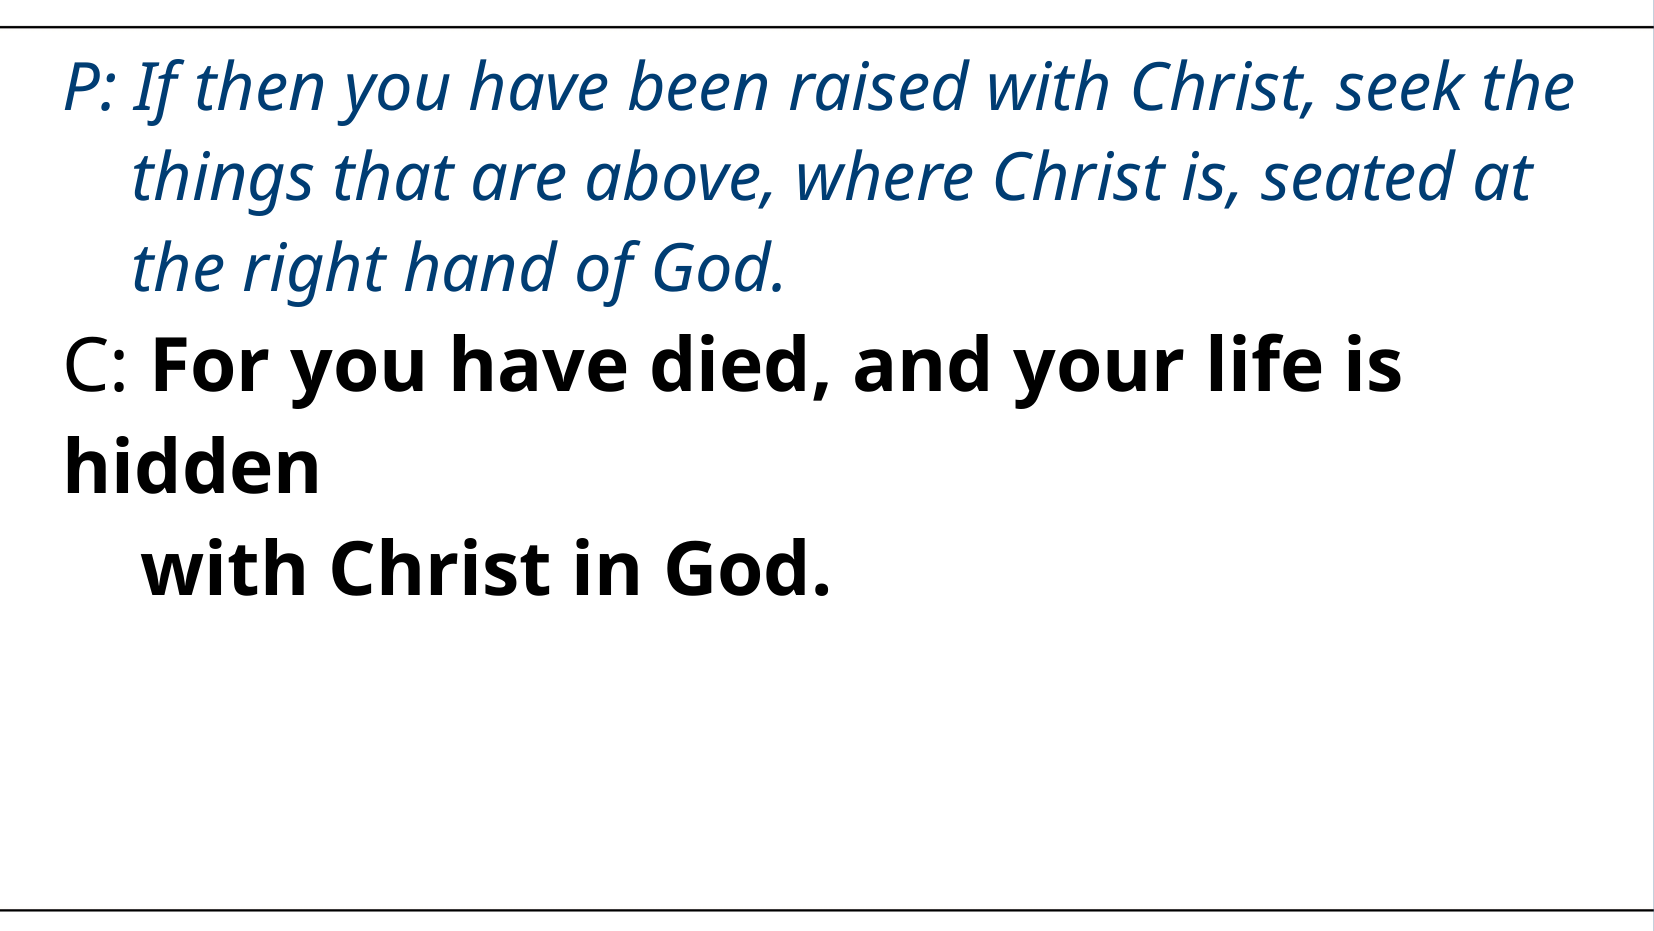

P: If then you have been raised with Christ, seek the
 things that are above, where Christ is, seated at
 the right hand of God.
C: For you have died, and your life is hidden
 with Christ in God.